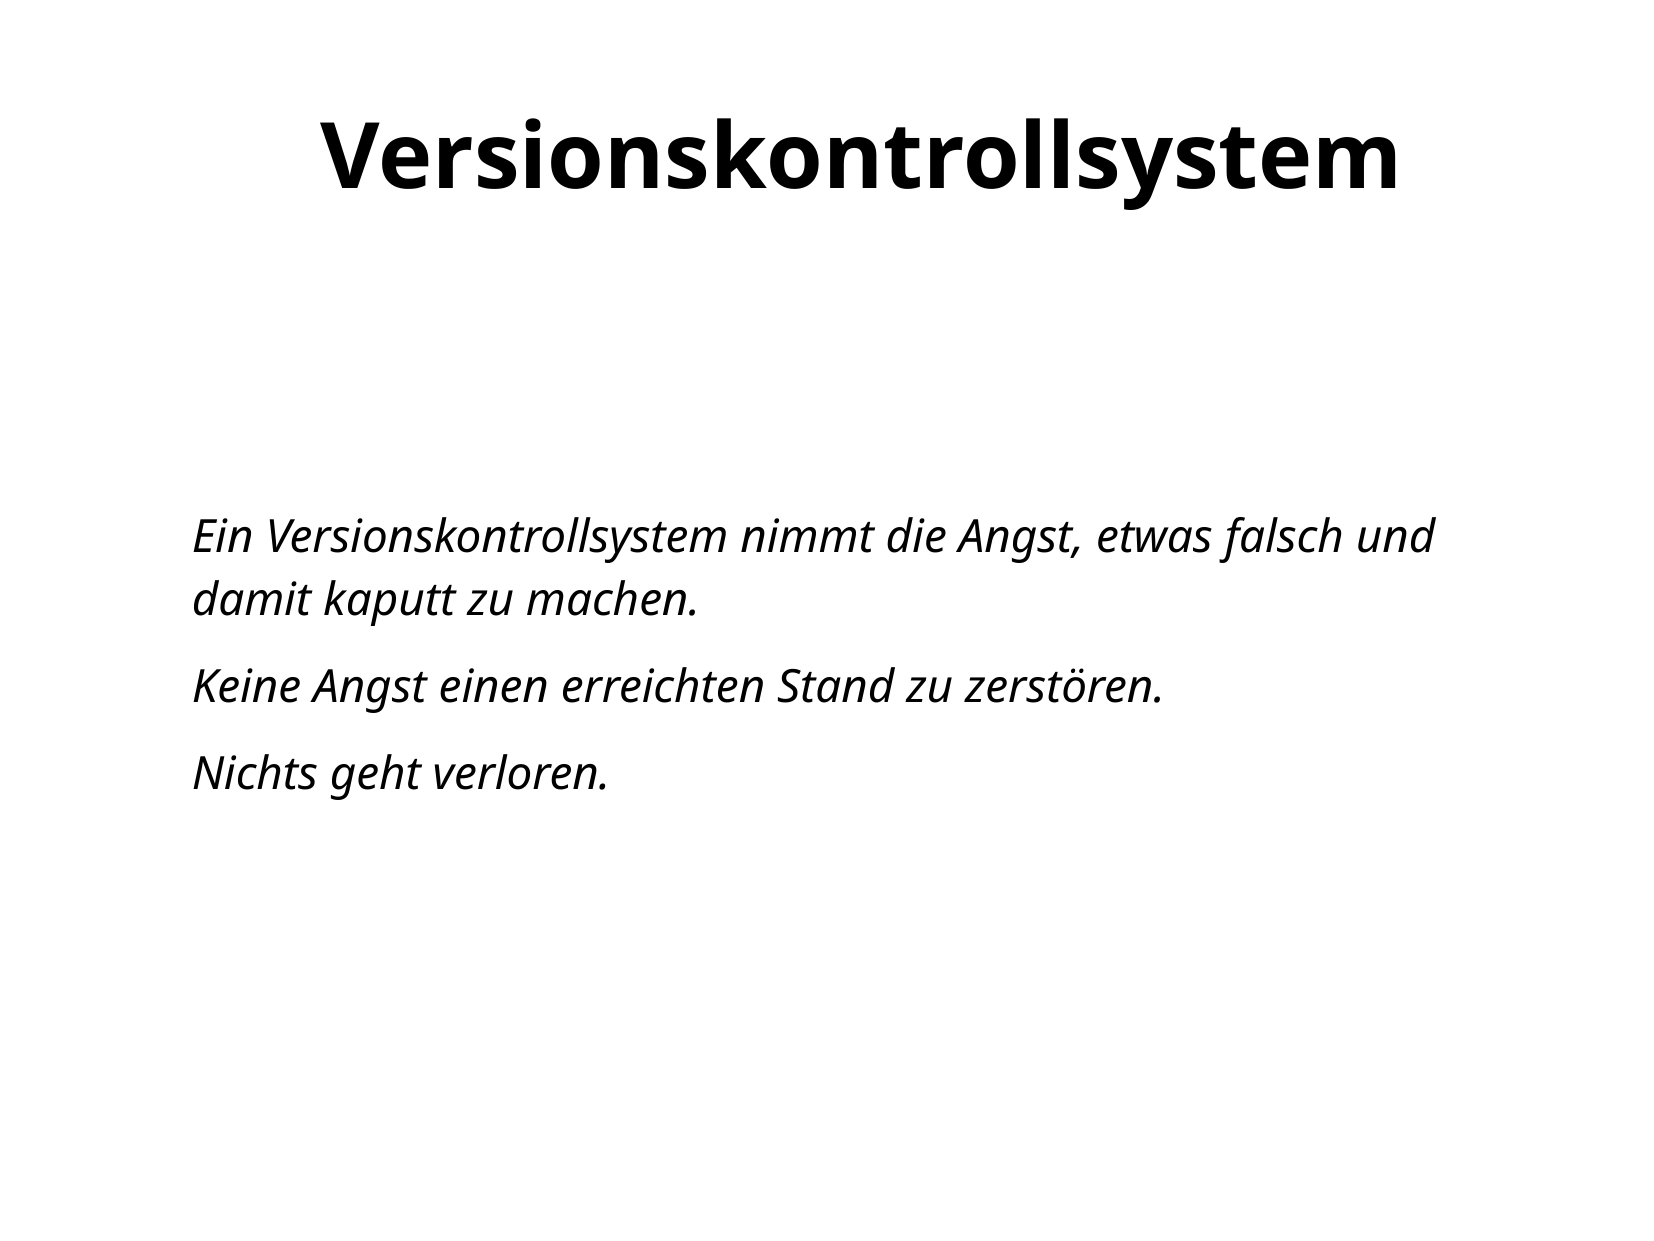

# Versionskontrollsystem
Ein Versionskontrollsystem nimmt die Angst, etwas falsch und damit kaputt zu machen.
Keine Angst einen erreichten Stand zu zerstören.
Nichts geht verloren.